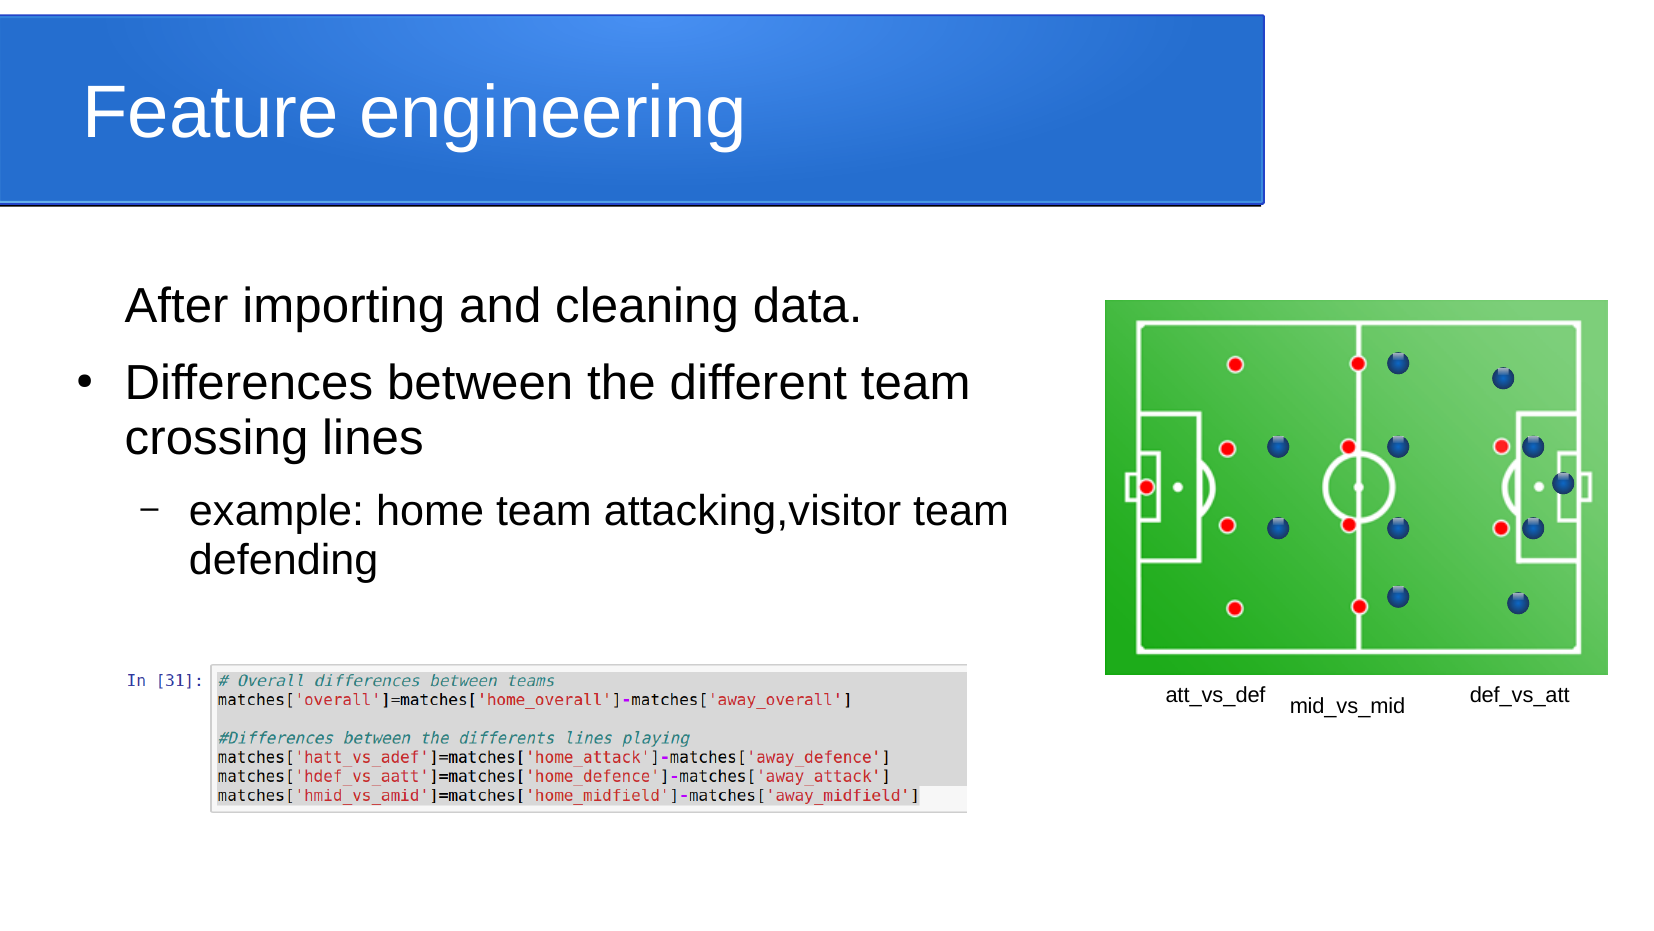

# Feature engineering
After importing and cleaning data.
Differences between the different team crossing lines
example: home team attacking,visitor team defending
att_vs_def
def_vs_att
mid_vs_mid